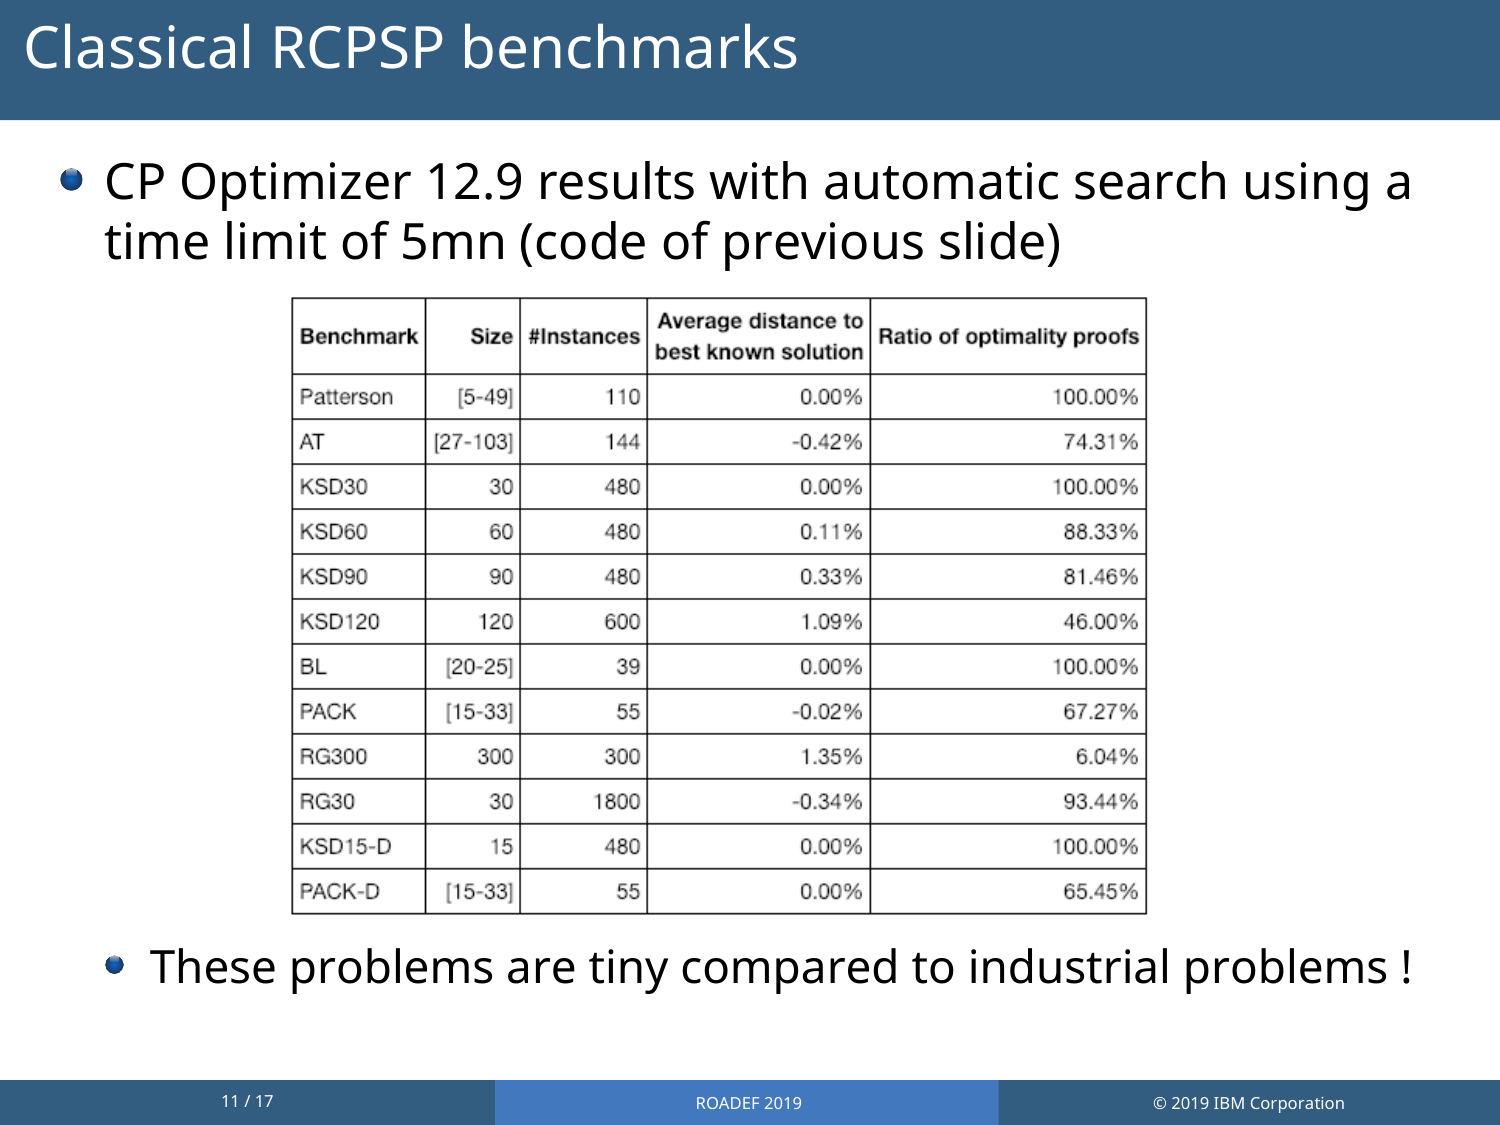

# Classical RCPSP benchmarks
CP Optimizer 12.9 results with automatic search using a time limit of 5mn (code of previous slide)
These problems are tiny compared to industrial problems !